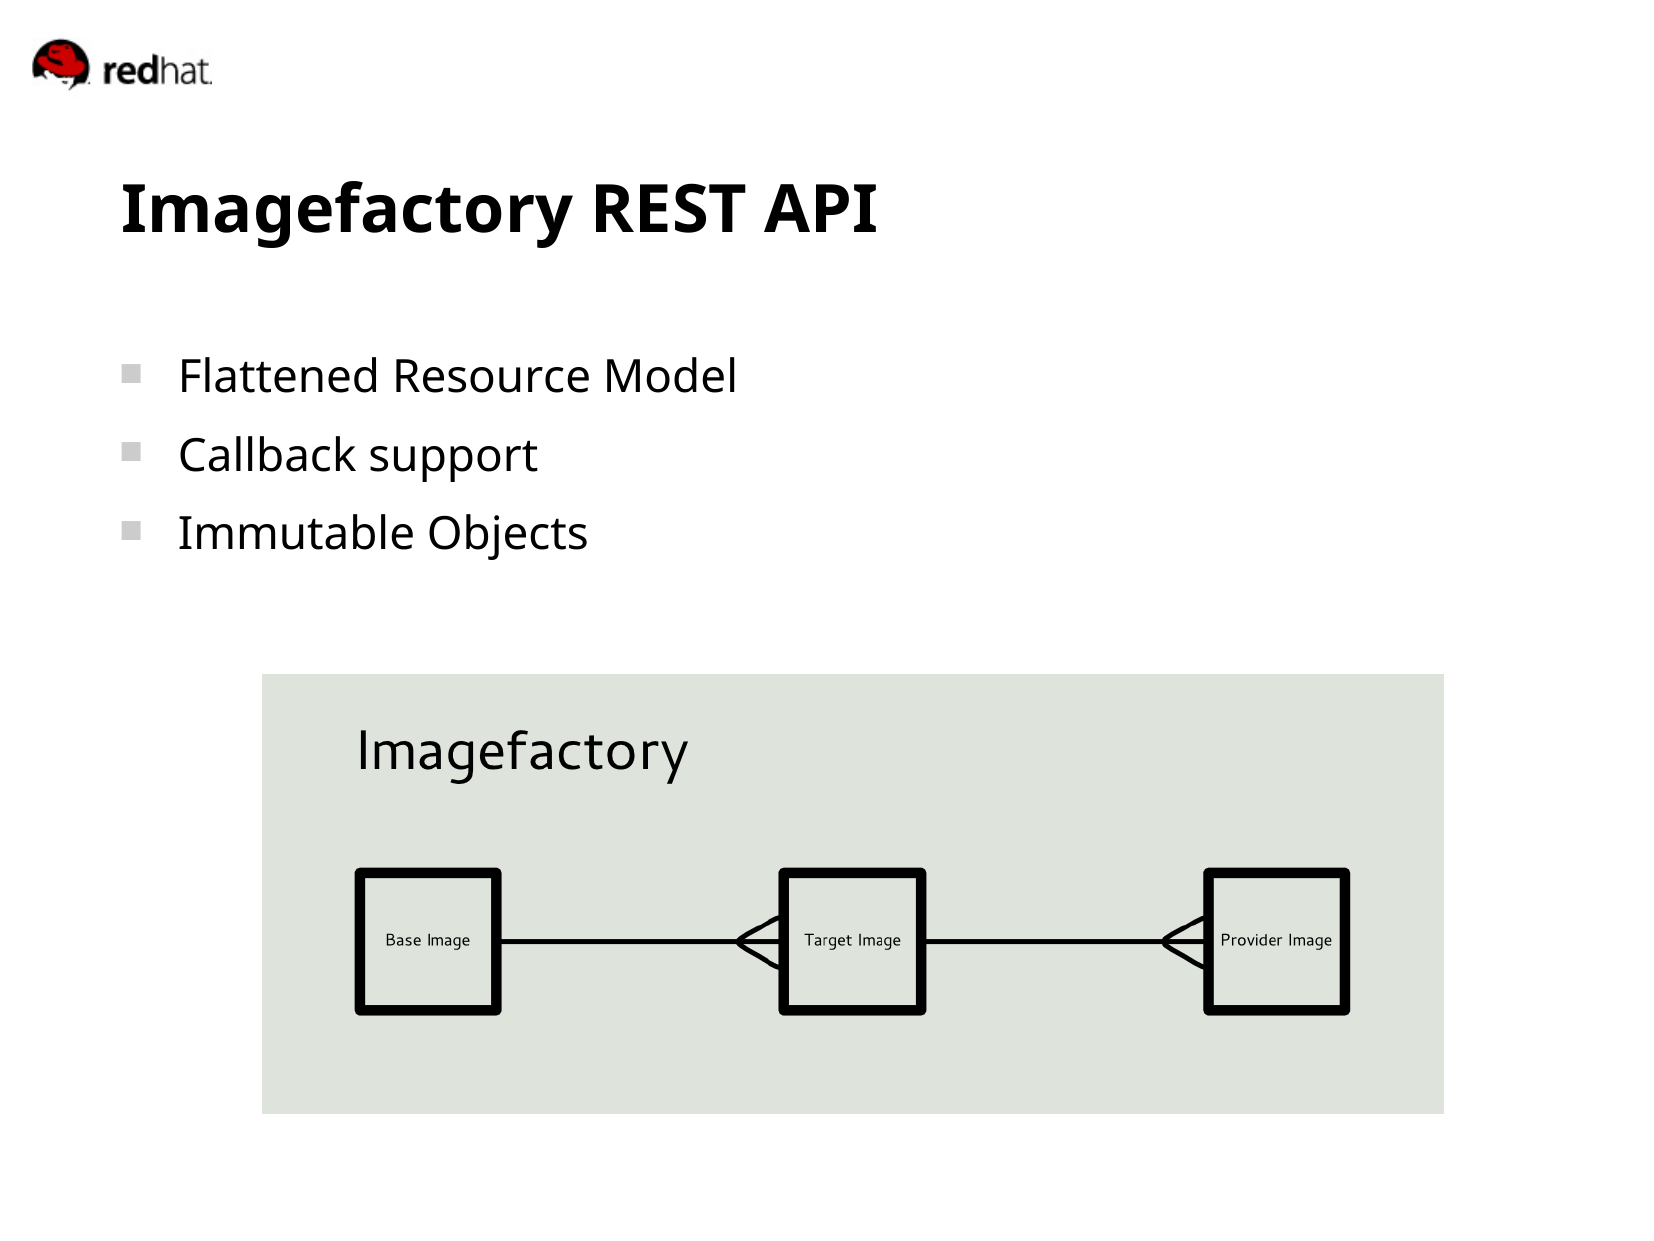

# Imagefactory REST API
Flattened Resource Model
Callback support
Immutable Objects